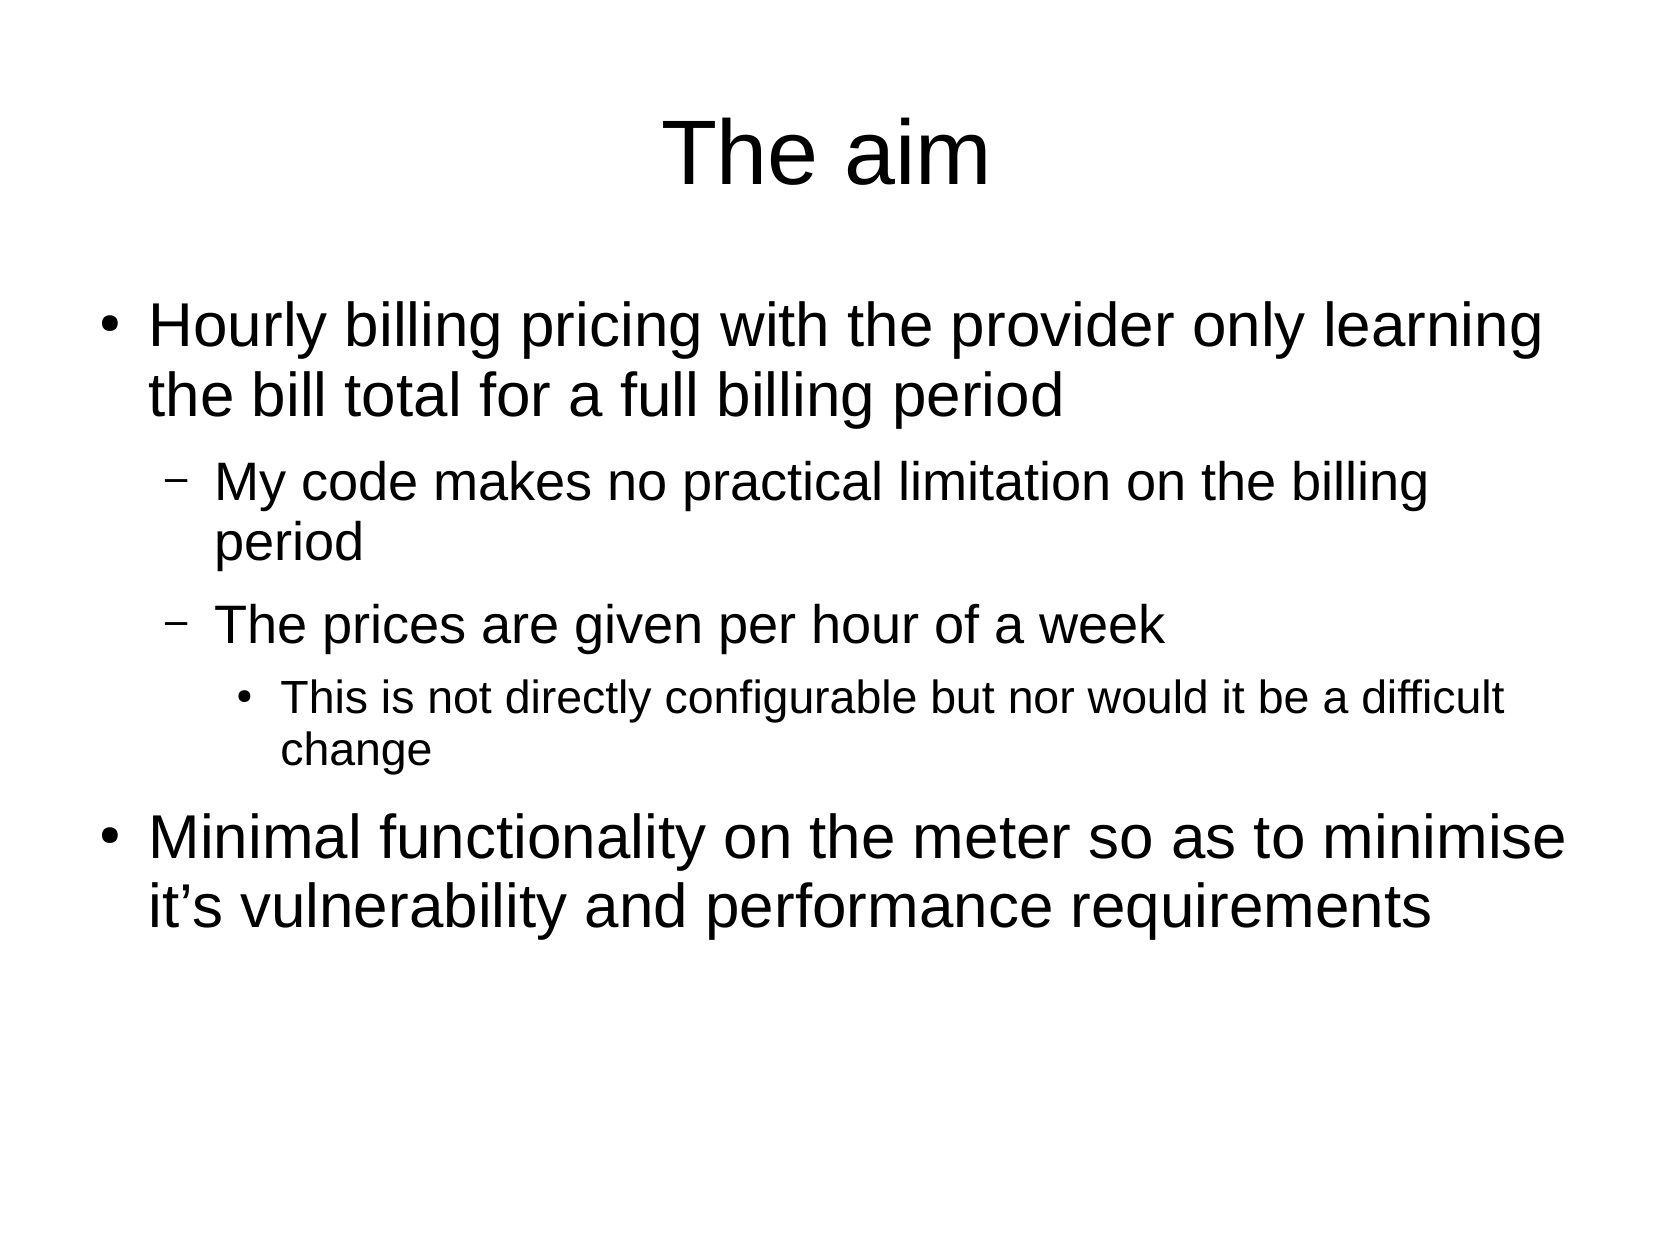

# The aim
Hourly billing pricing with the provider only learning the bill total for a full billing period
My code makes no practical limitation on the billing period
The prices are given per hour of a week
This is not directly configurable but nor would it be a difficult change
Minimal functionality on the meter so as to minimise it’s vulnerability and performance requirements